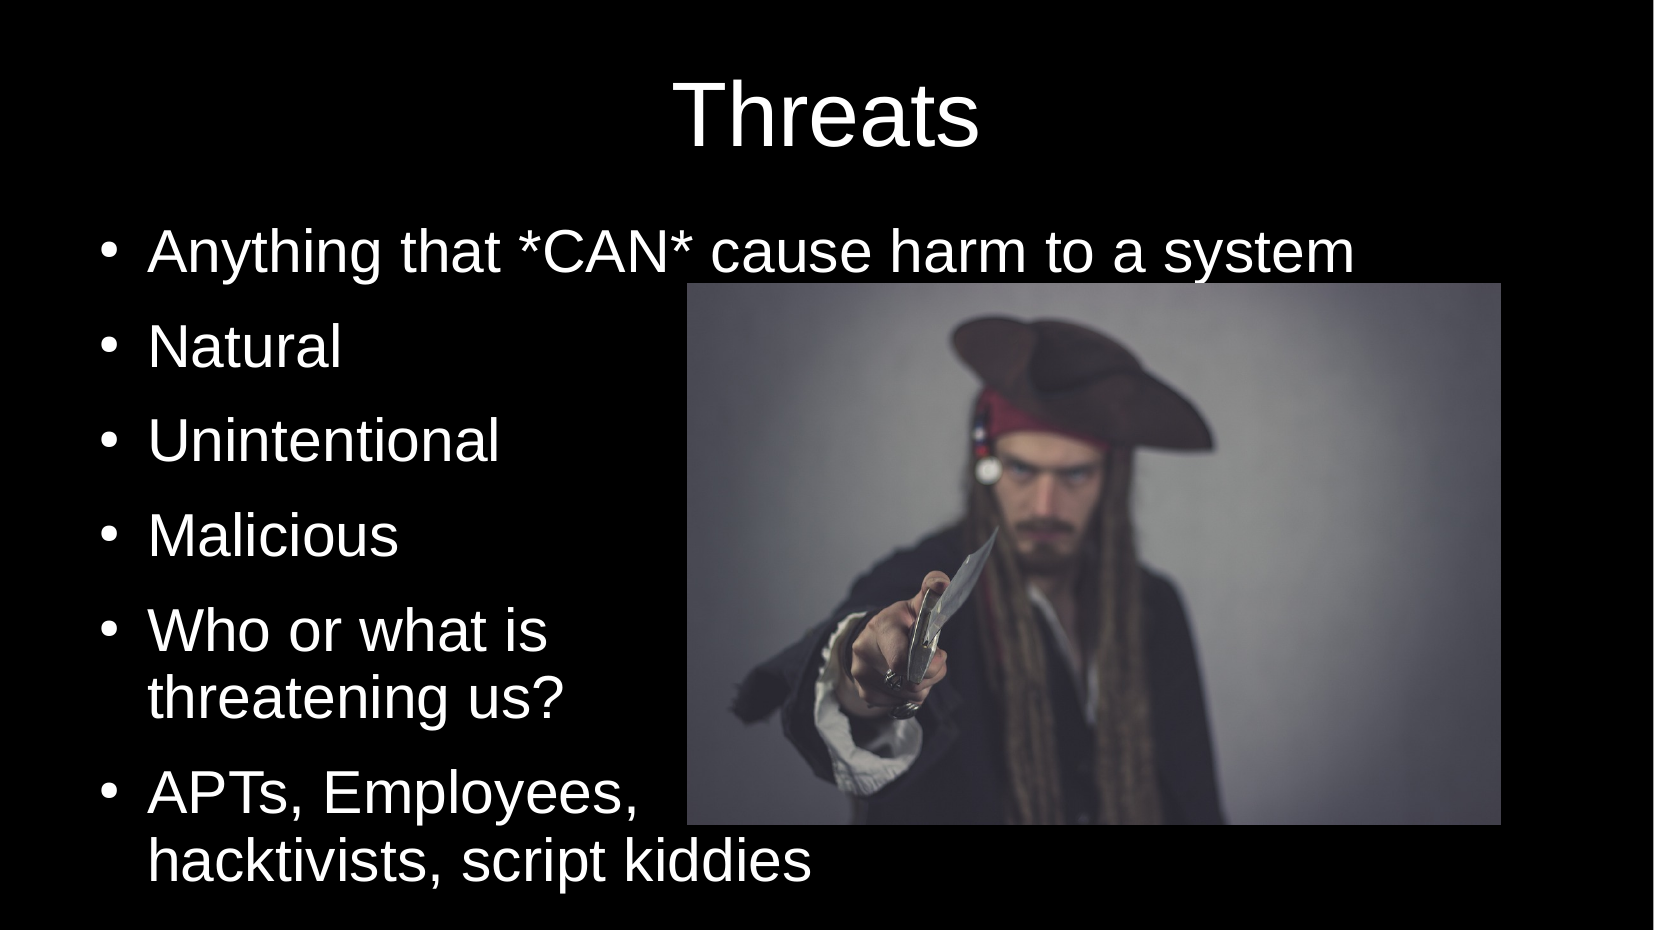

# Threats
Anything that *CAN* cause harm to a system
Natural
Unintentional
Malicious
Who or what is
threatening us?
APTs, Employees,
hacktivists, script kiddies